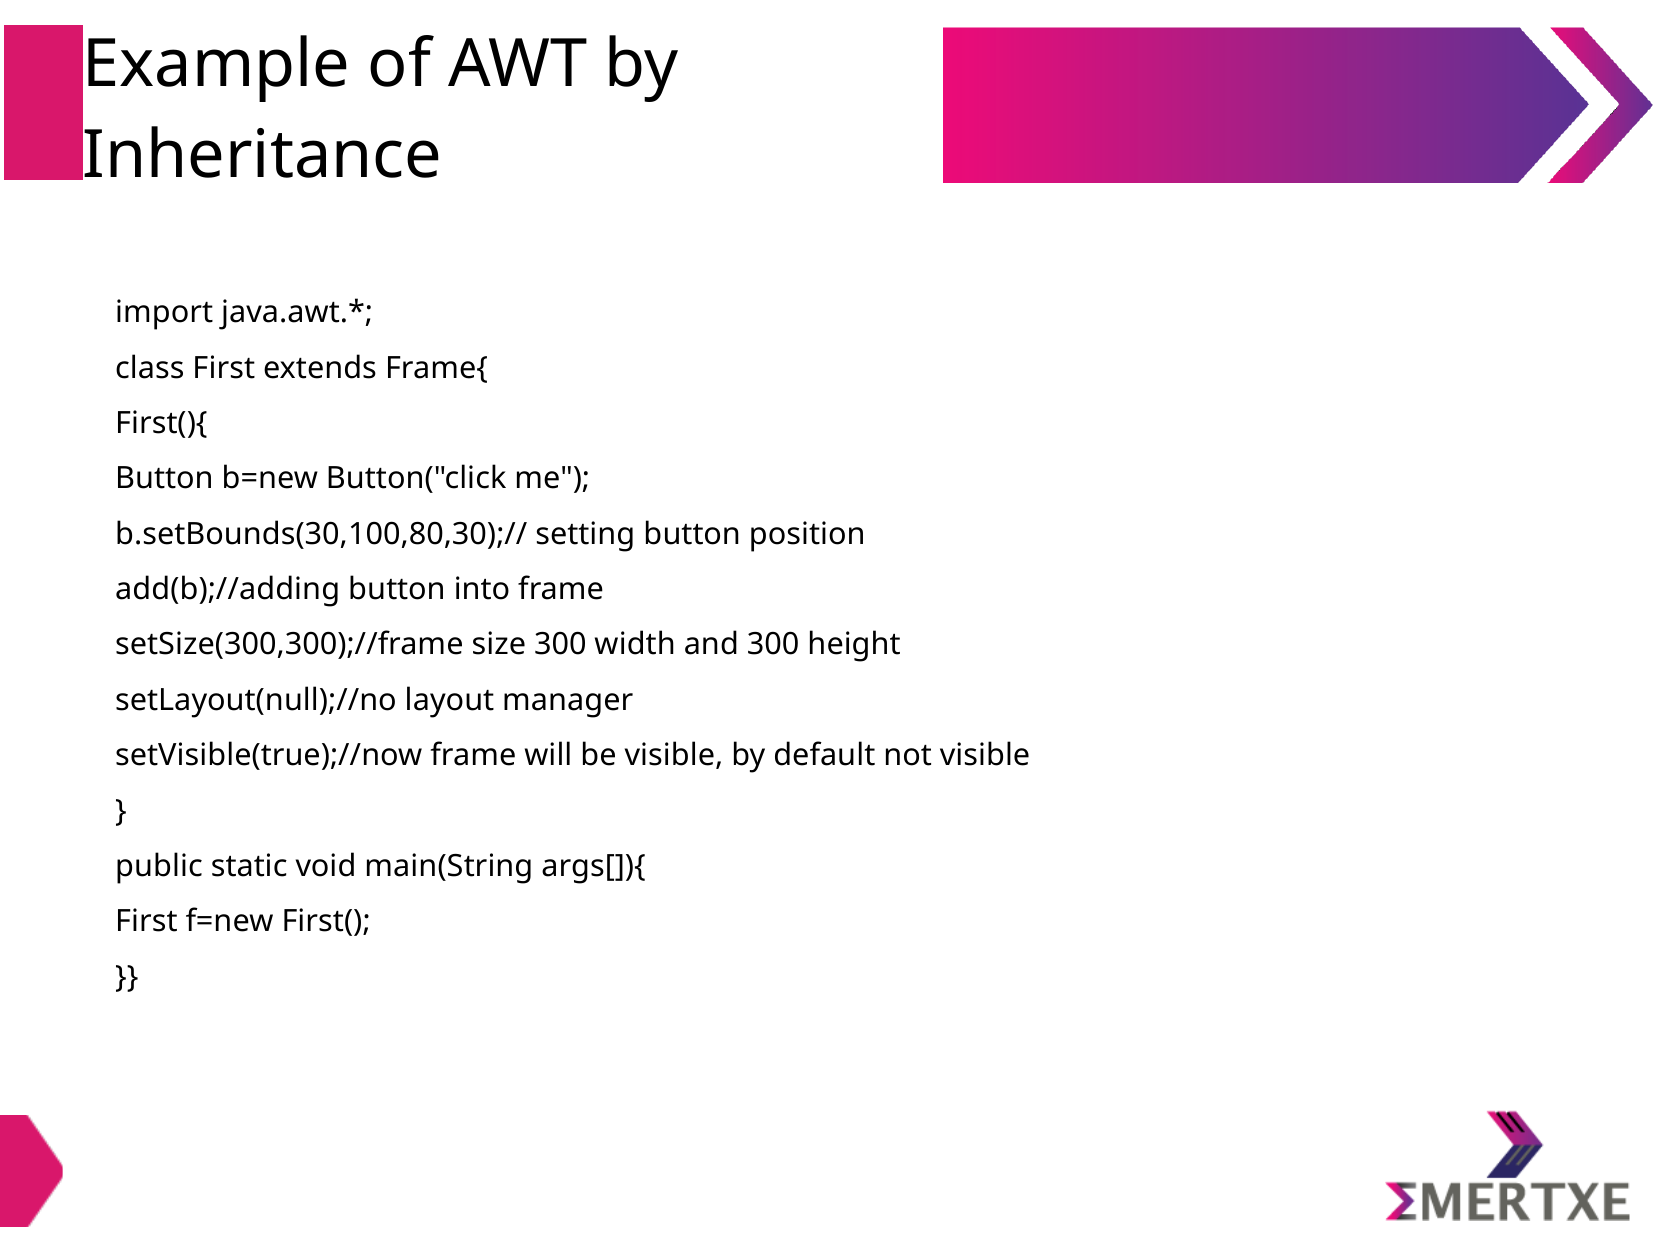

# Example of AWT by Inheritance
import java.awt.*;
class First extends Frame{
First(){
Button b=new Button("click me");
b.setBounds(30,100,80,30);// setting button position
add(b);//adding button into frame
setSize(300,300);//frame size 300 width and 300 height
setLayout(null);//no layout manager
setVisible(true);//now frame will be visible, by default not visible
}
public static void main(String args[]){
First f=new First();
}}